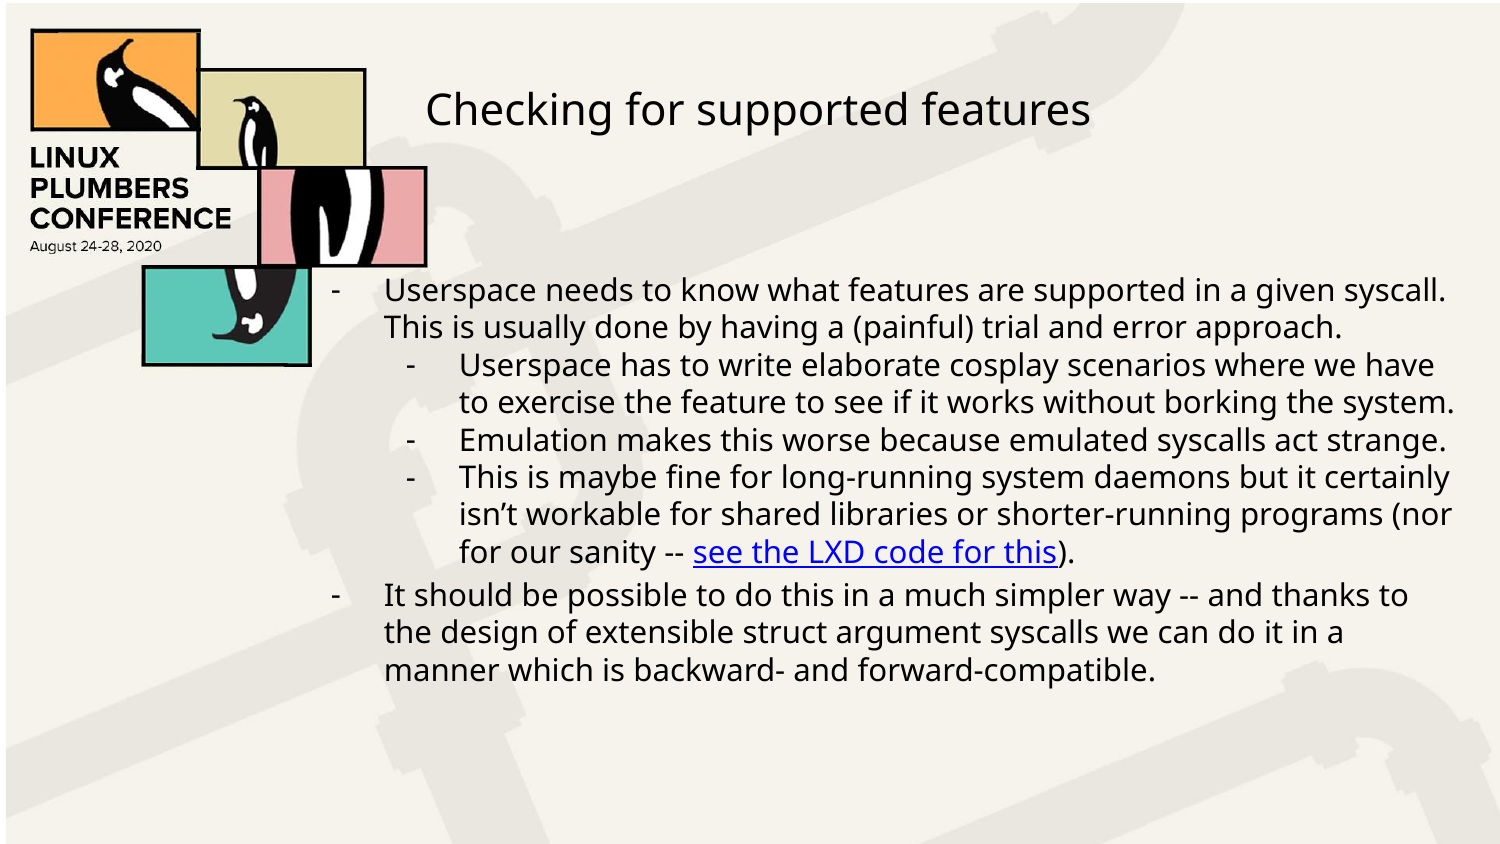

# Checking for supported features
Userspace needs to know what features are supported in a given syscall. This is usually done by having a (painful) trial and error approach.
Userspace has to write elaborate cosplay scenarios where we have to exercise the feature to see if it works without borking the system.
Emulation makes this worse because emulated syscalls act strange.
This is maybe fine for long-running system daemons but it certainly isn’t workable for shared libraries or shorter-running programs (nor for our sanity -- see the LXD code for this).
It should be possible to do this in a much simpler way -- and thanks to the design of extensible struct argument syscalls we can do it in a manner which is backward- and forward-compatible.